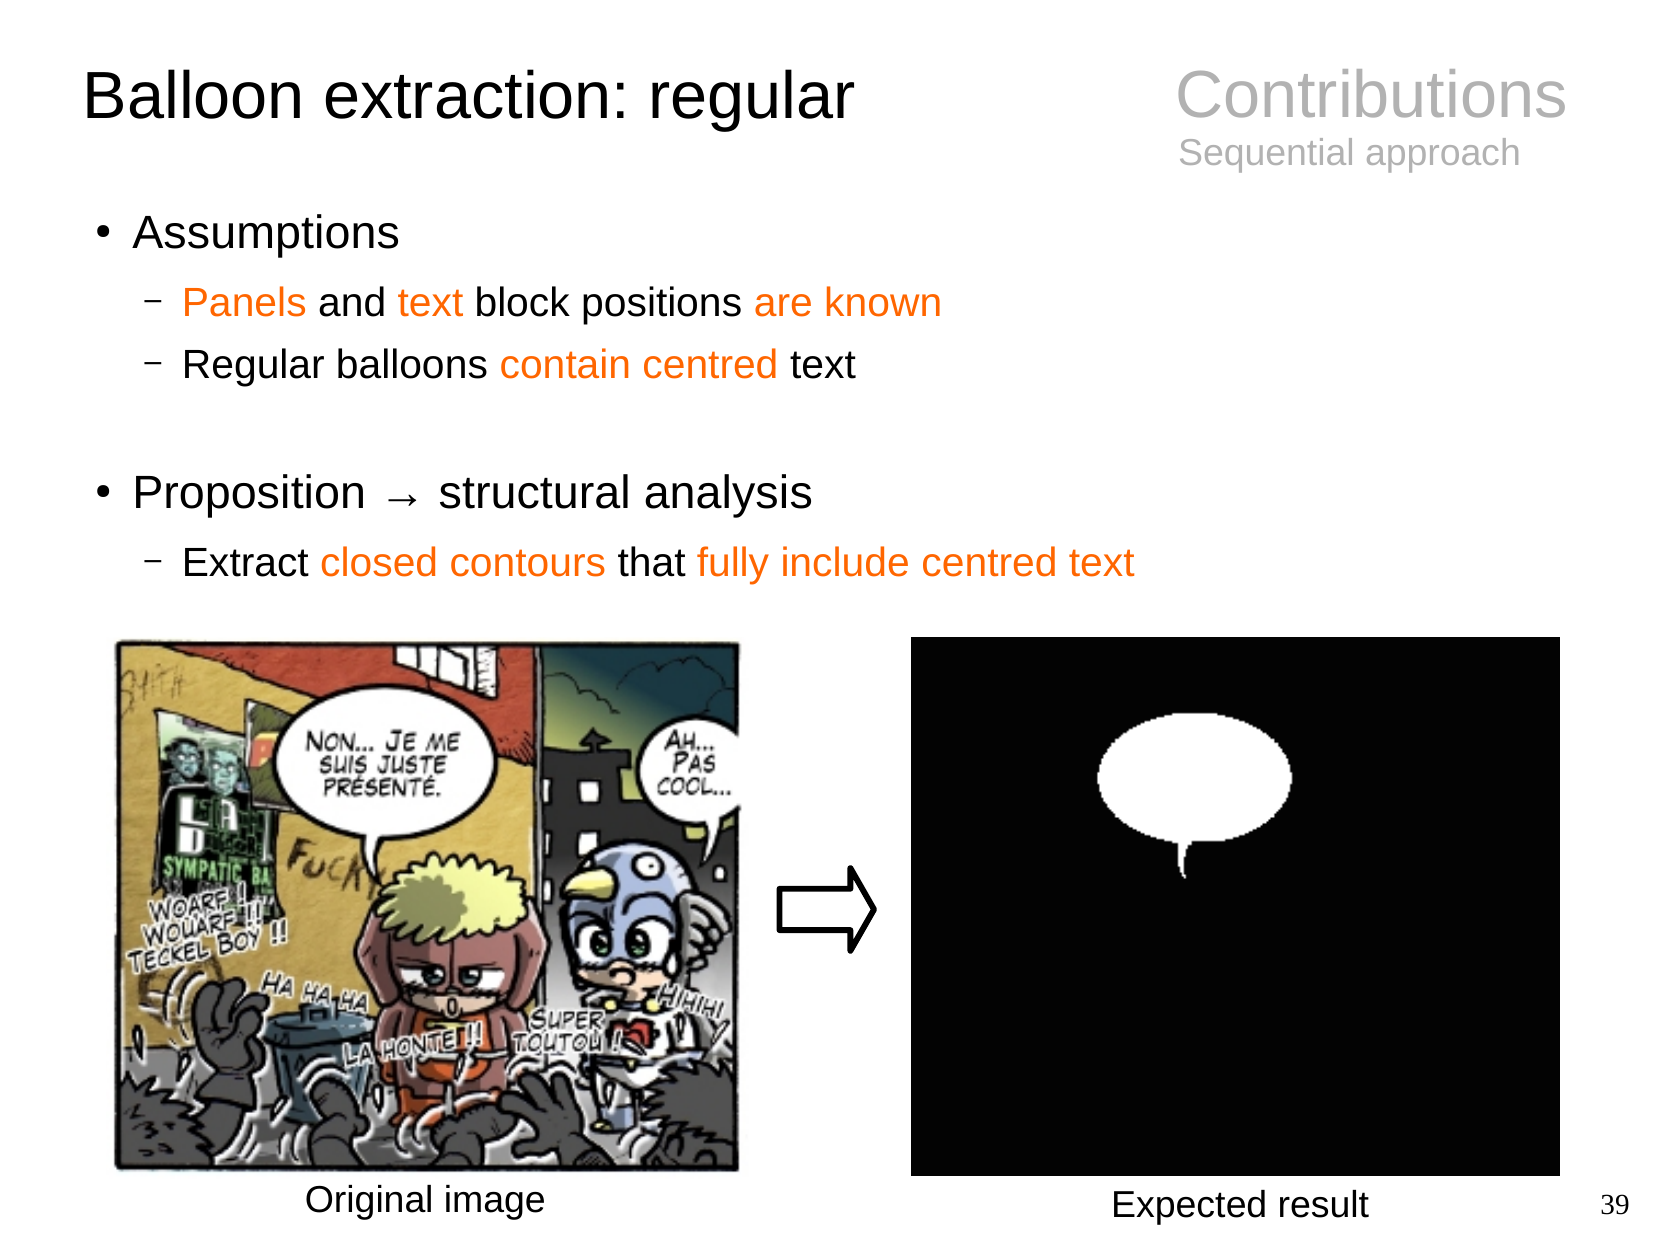

# Balloon extraction: regular
Assumptions
Panels and text block positions are known
Regular balloons contain centred text
Proposition → structural analysis
Extract closed contours that fully include centred text
Original image
Expected result
39